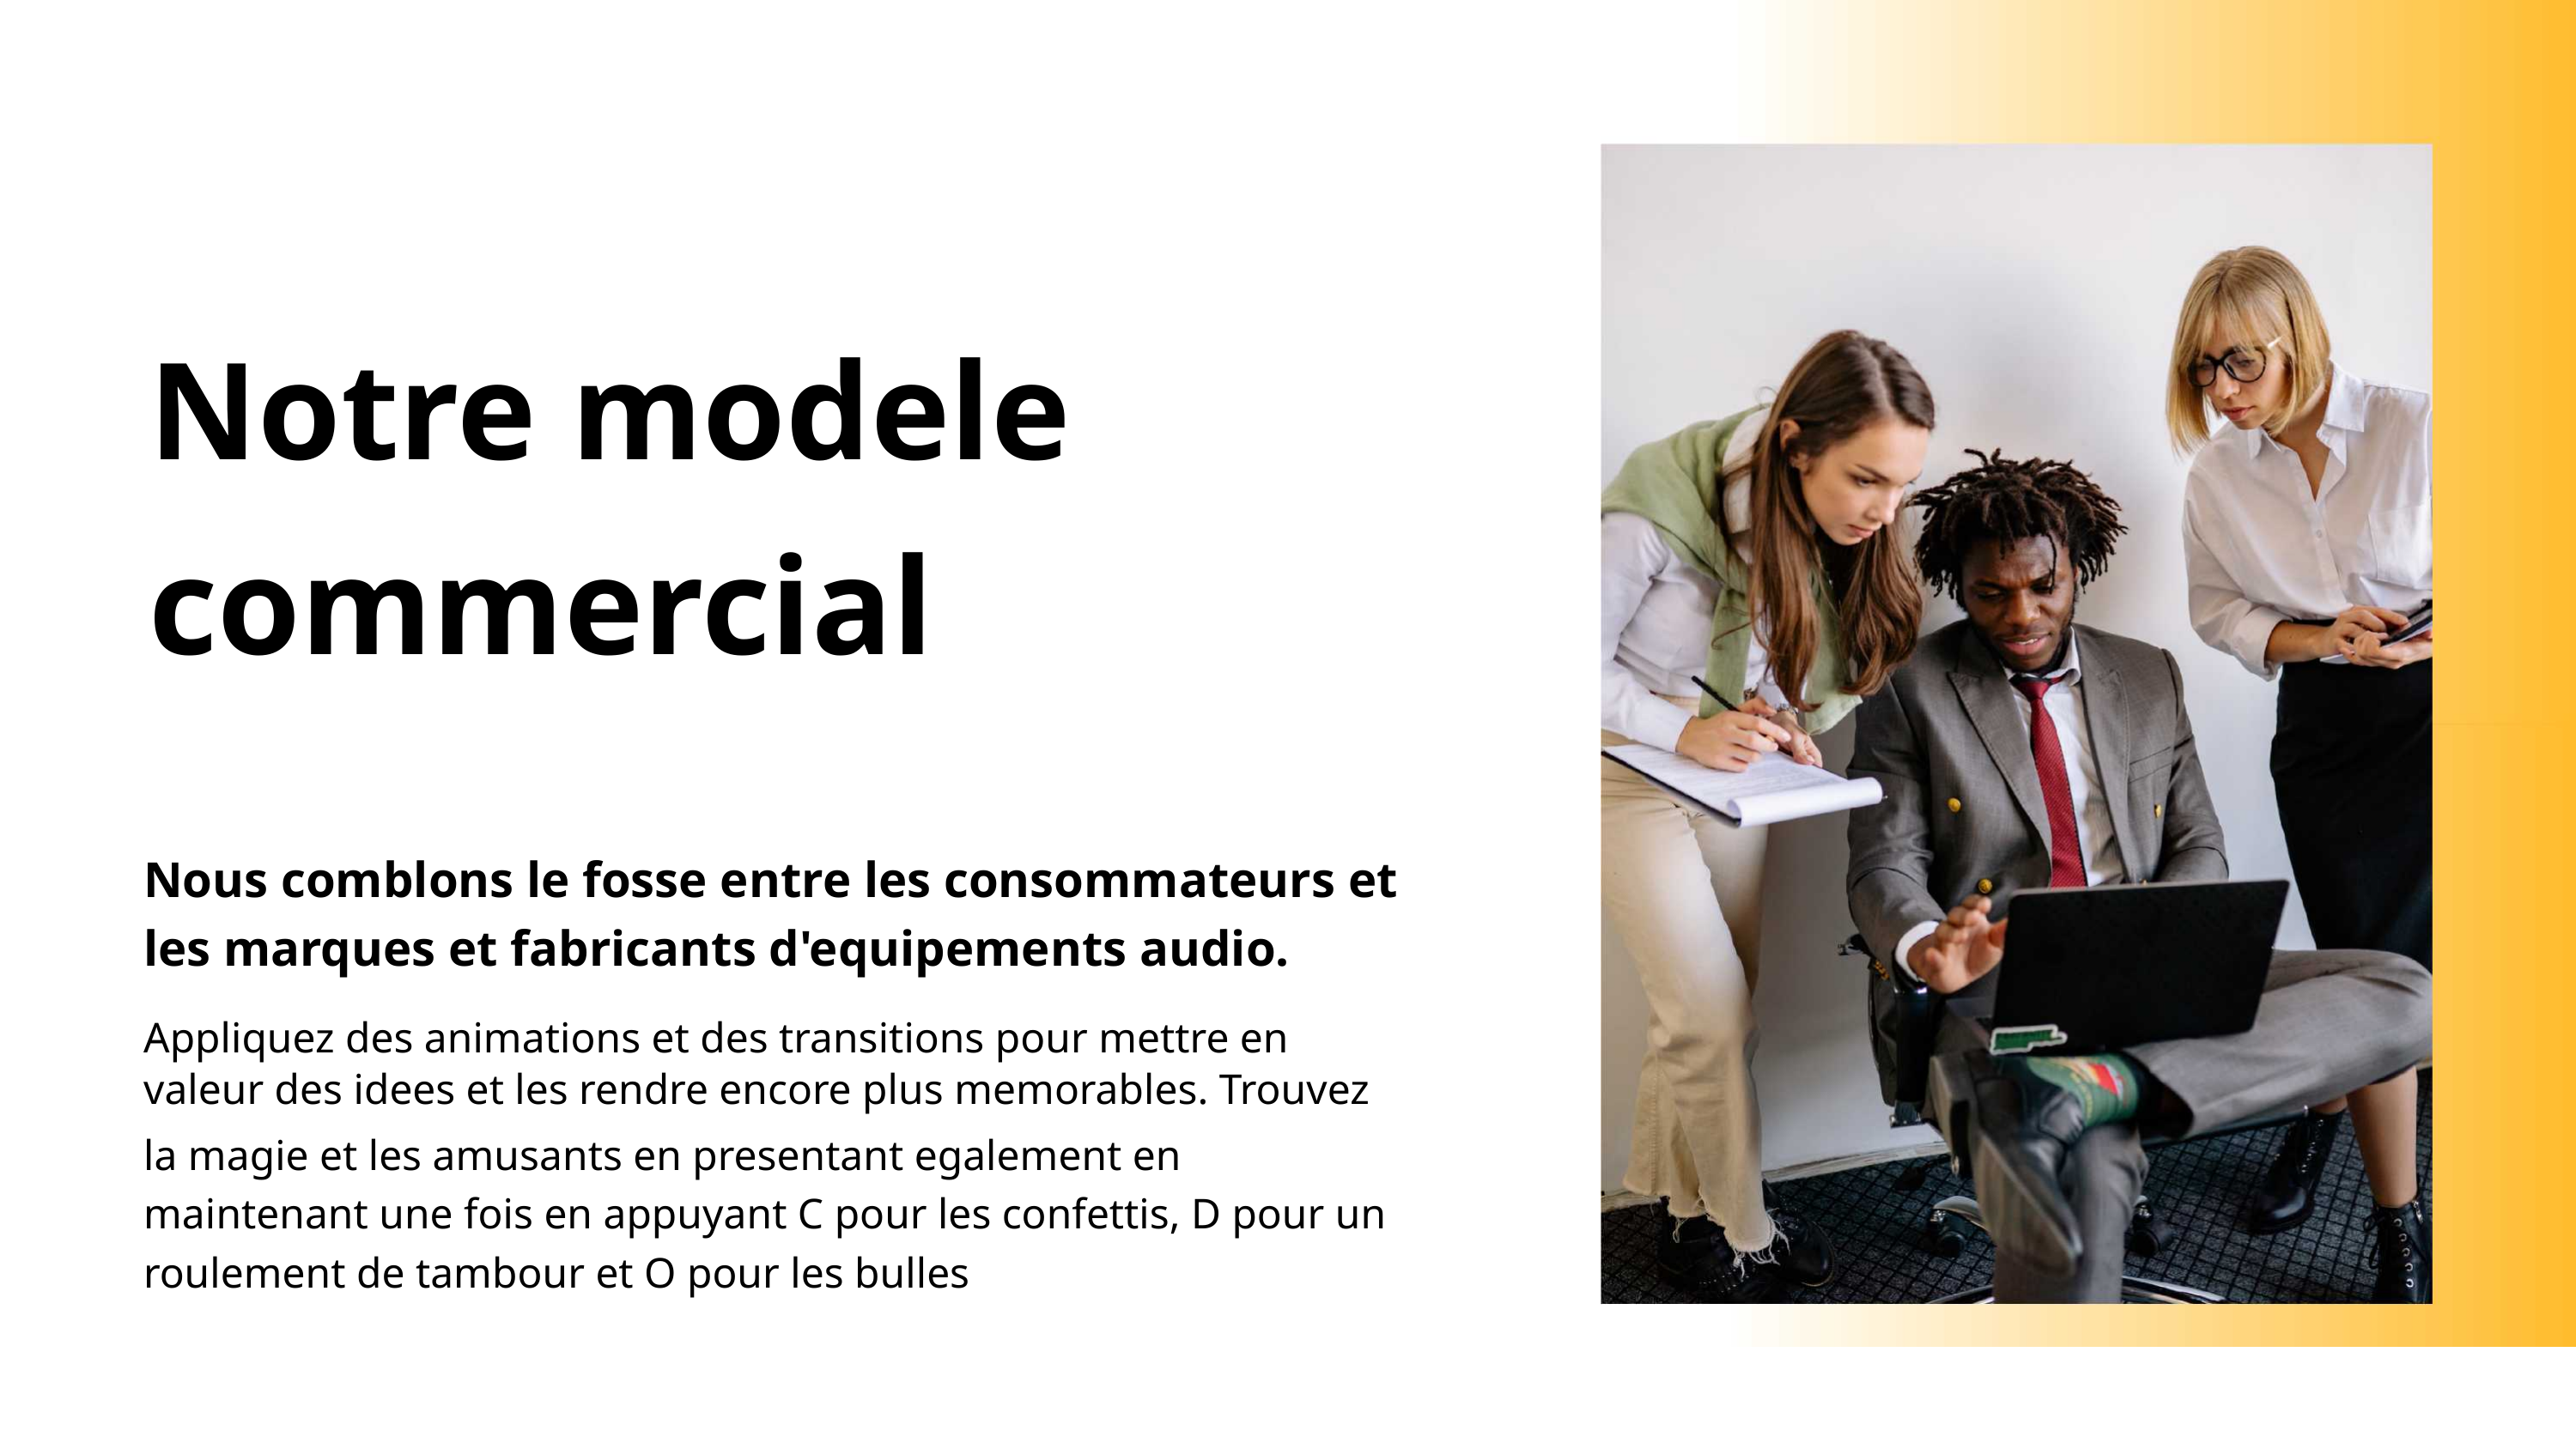

Notre modele
commercial
Nous comblons le fosse entre les consommateurs et les marques et fabricants d'equipements audio.
Appliquez des animations et des transitions pour mettre en valeur des idees et les rendre encore plus memorables. Trouvez la magie et les amusants en presentant egalement en maintenant une fois en appuyant C pour les confettis, D pour un roulement de tambour et O pour les bulles